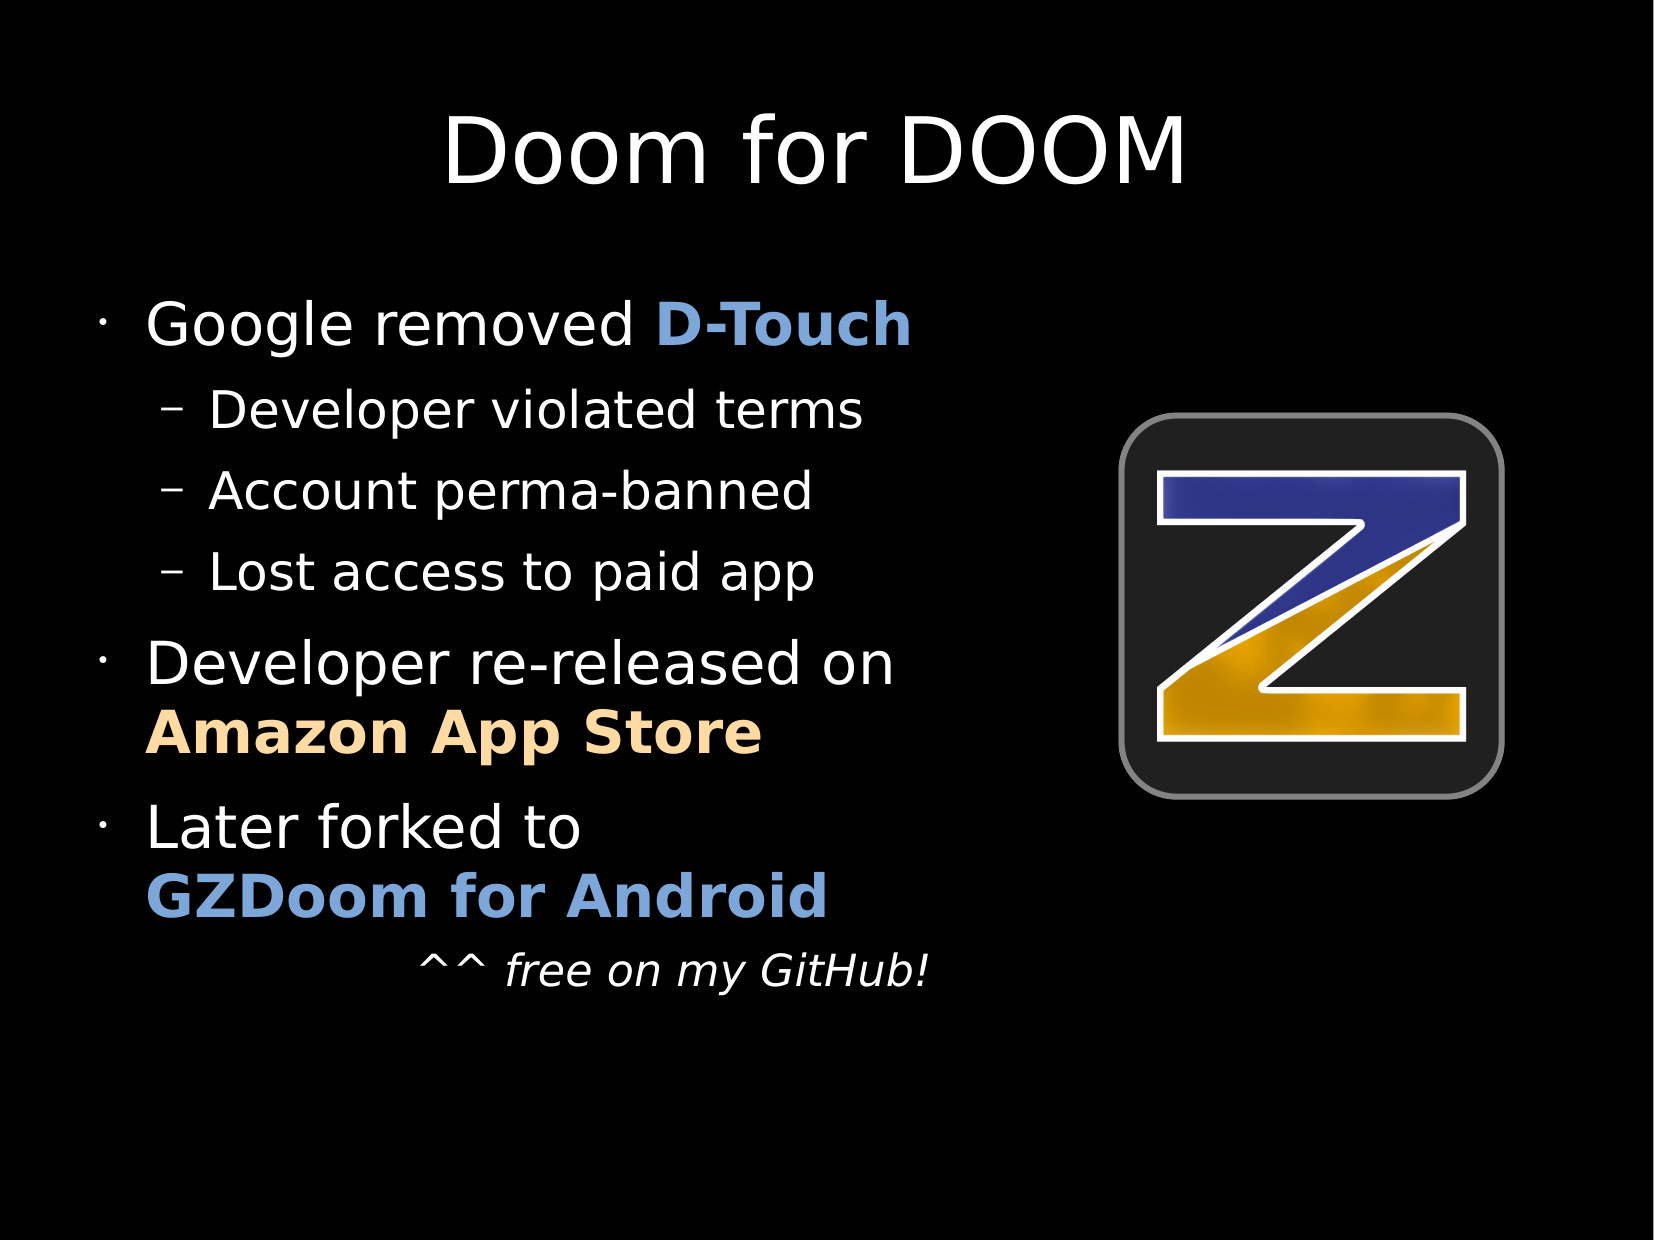

# Doom for DOOM
Google removed D-Touch
Developer violated terms
Account perma-banned
Lost access to paid app
Developer re-released on
Amazon App Store
Later forked to
GZDoom for Android
 ^^ free on my GitHub!